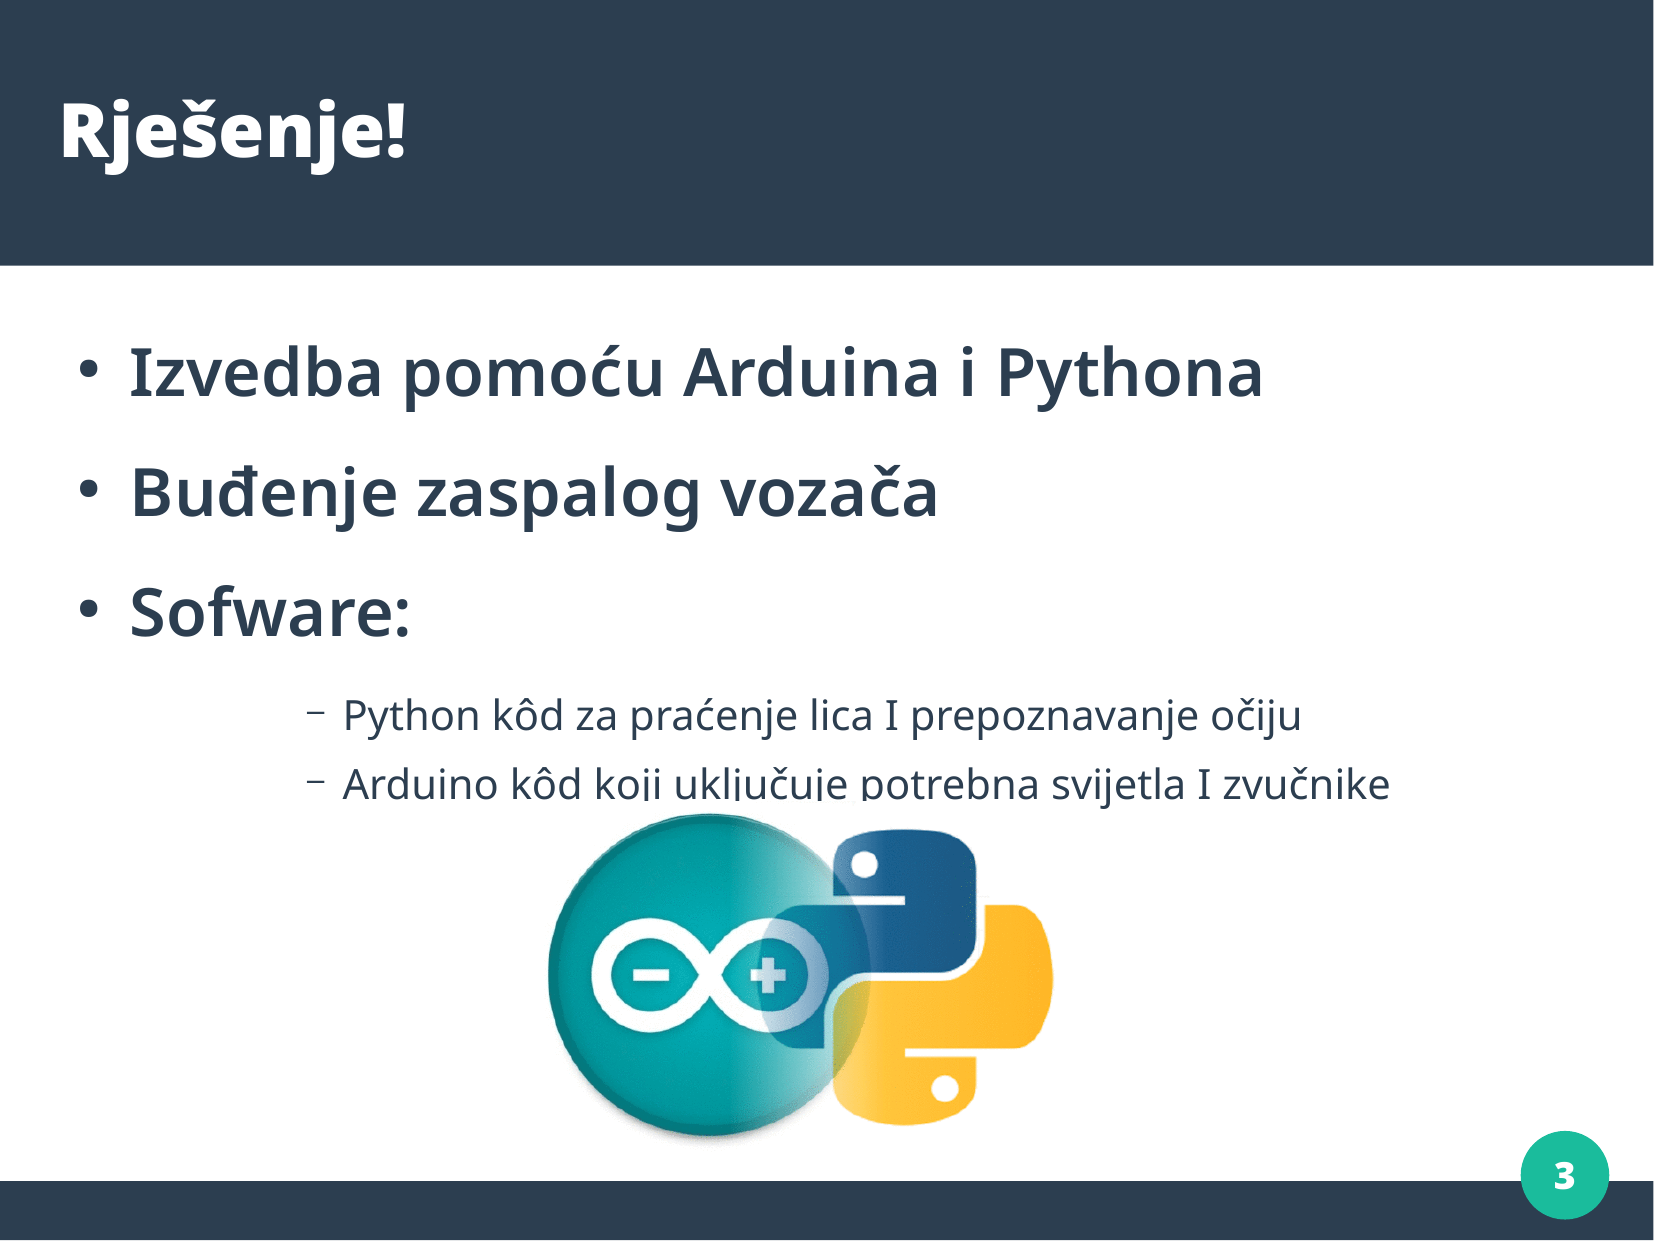

# Rješenje!
Izvedba pomoću Arduina i Pythona
Buđenje zaspalog vozača
Sofware:
Python kôd za praćenje lica I prepoznavanje očiju
Arduino kôd koji uključuje potrebna svijetla I zvučnike
3